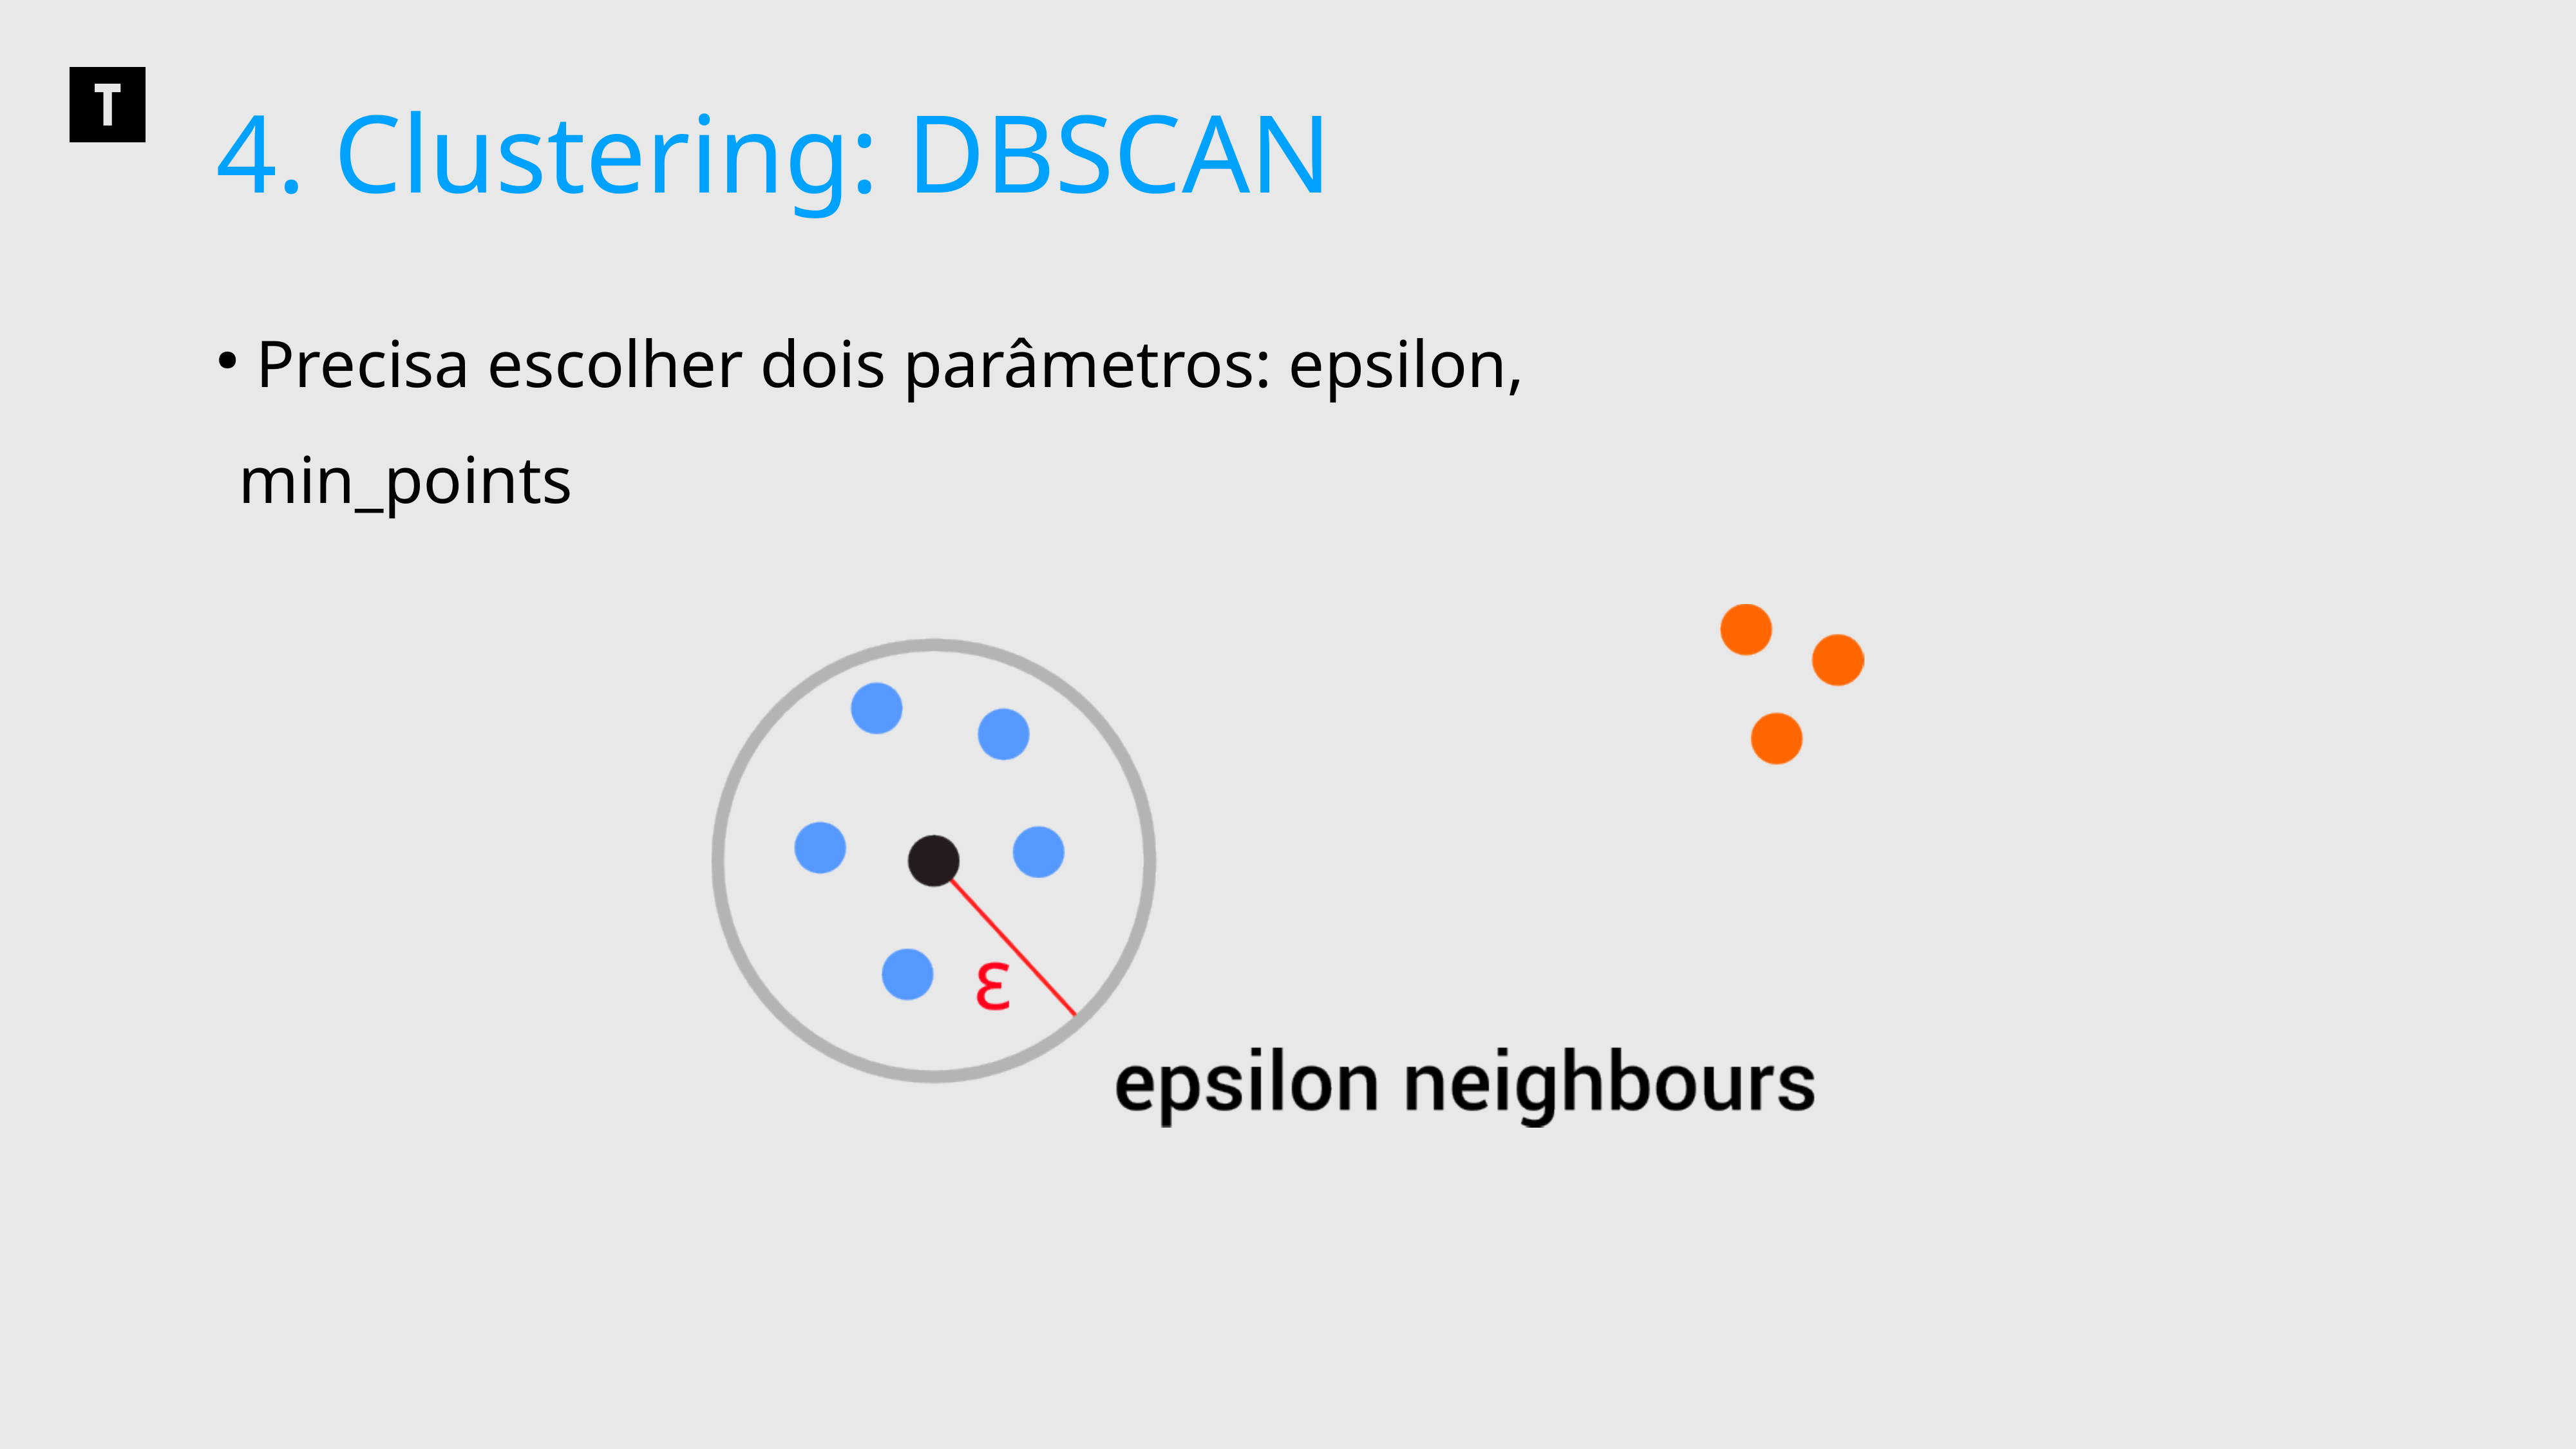

4. Clustering: DBSCAN
 Precisa escolher dois parâmetros: epsilon, min_points